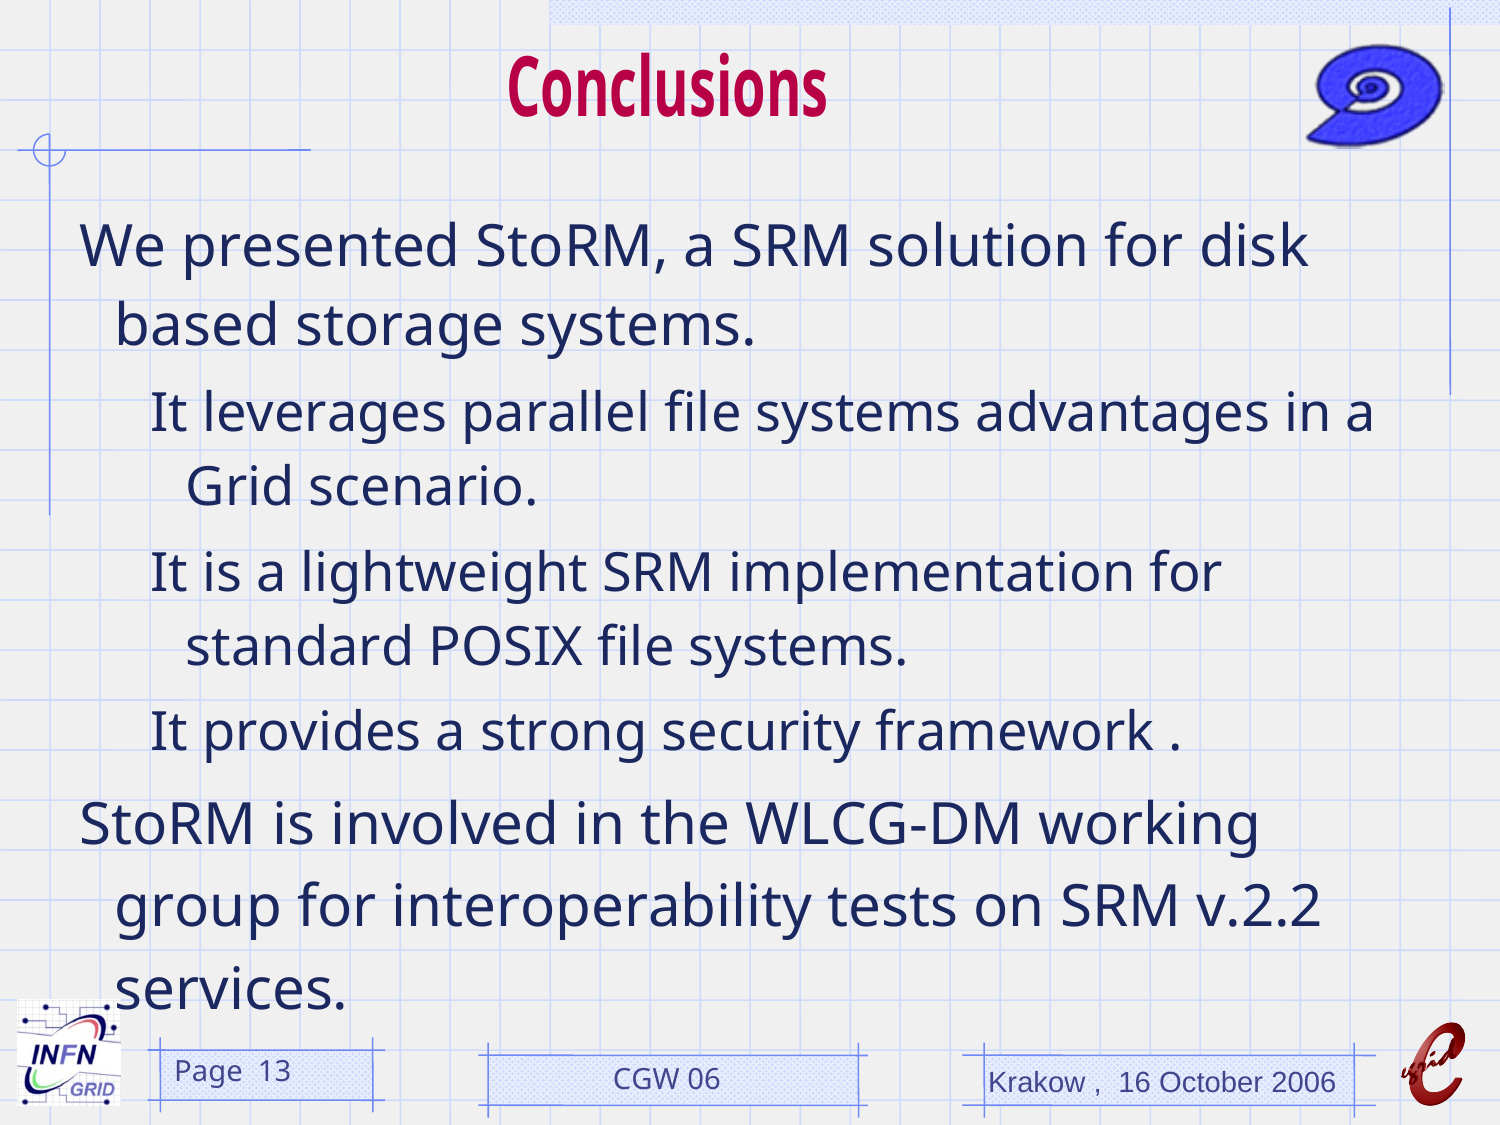

Conclusions
# We presented StoRM, a SRM solution for disk based storage systems.
It leverages parallel file systems advantages in a Grid scenario.
It is a lightweight SRM implementation for standard POSIX file systems.
It provides a strong security framework .
StoRM is involved in the WLCG-DM working group for interoperability tests on SRM v.2.2 services.
13